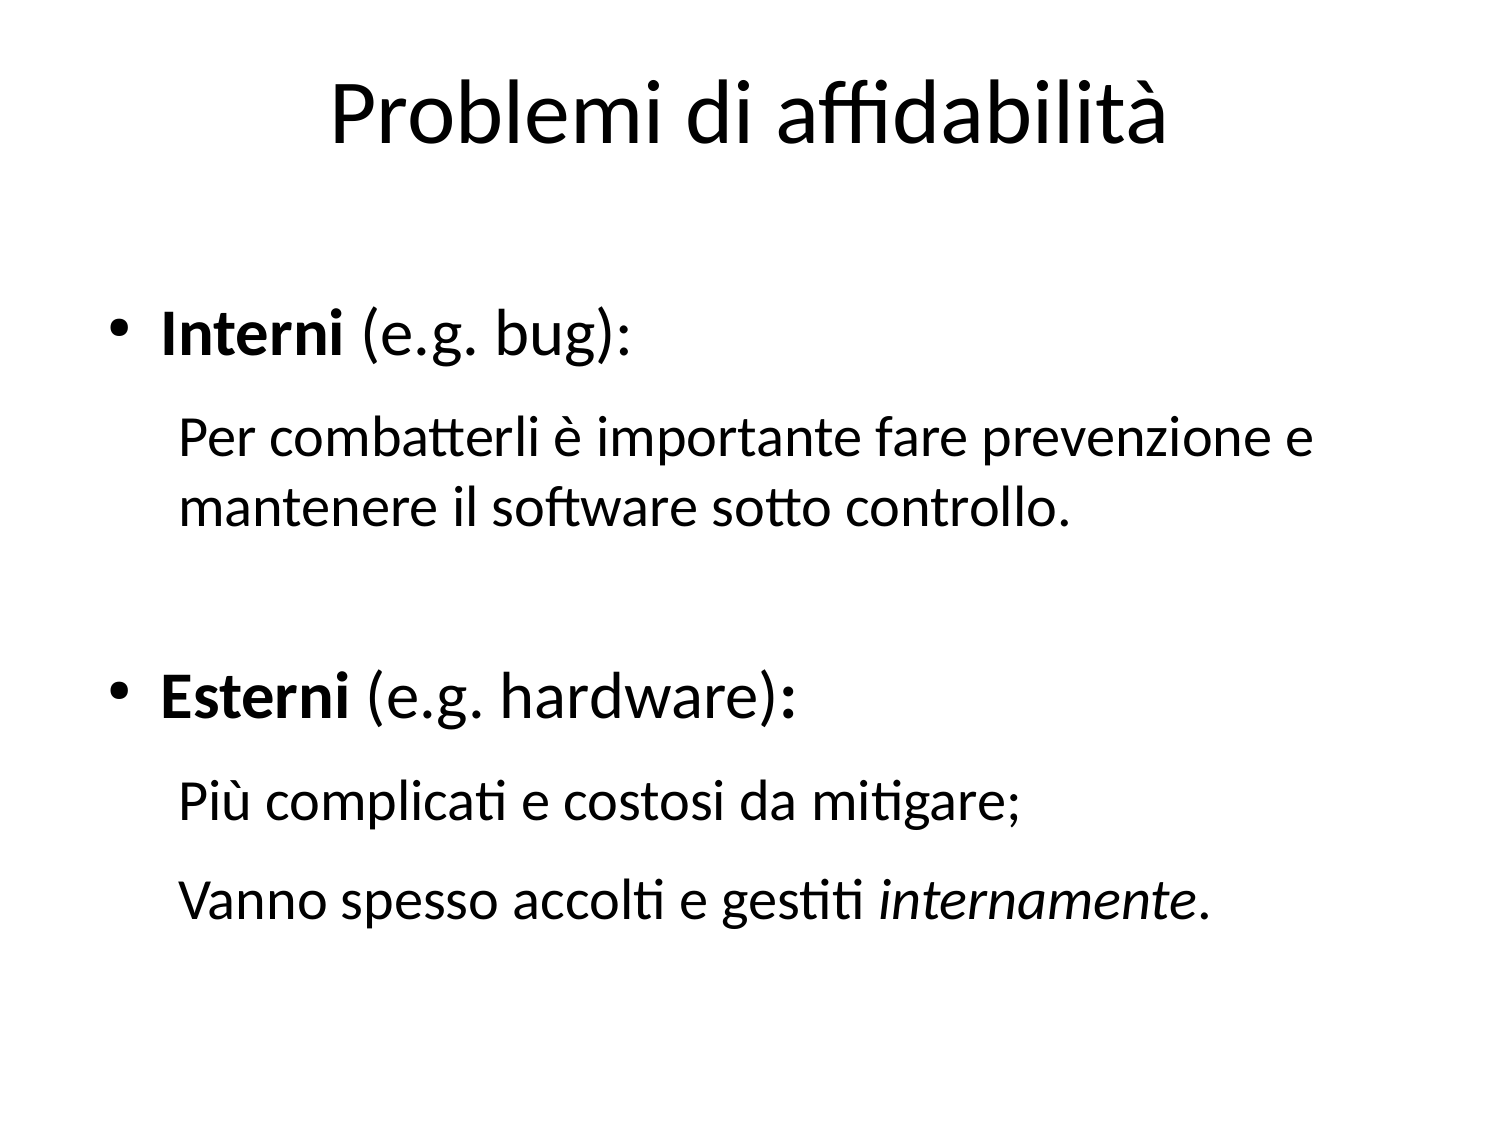

# Problemi di affidabilità
Interni (e.g. bug):
Per combatterli è importante fare prevenzione e mantenere il software sotto controllo.
Esterni (e.g. hardware):
Più complicati e costosi da mitigare;
Vanno spesso accolti e gestiti internamente.